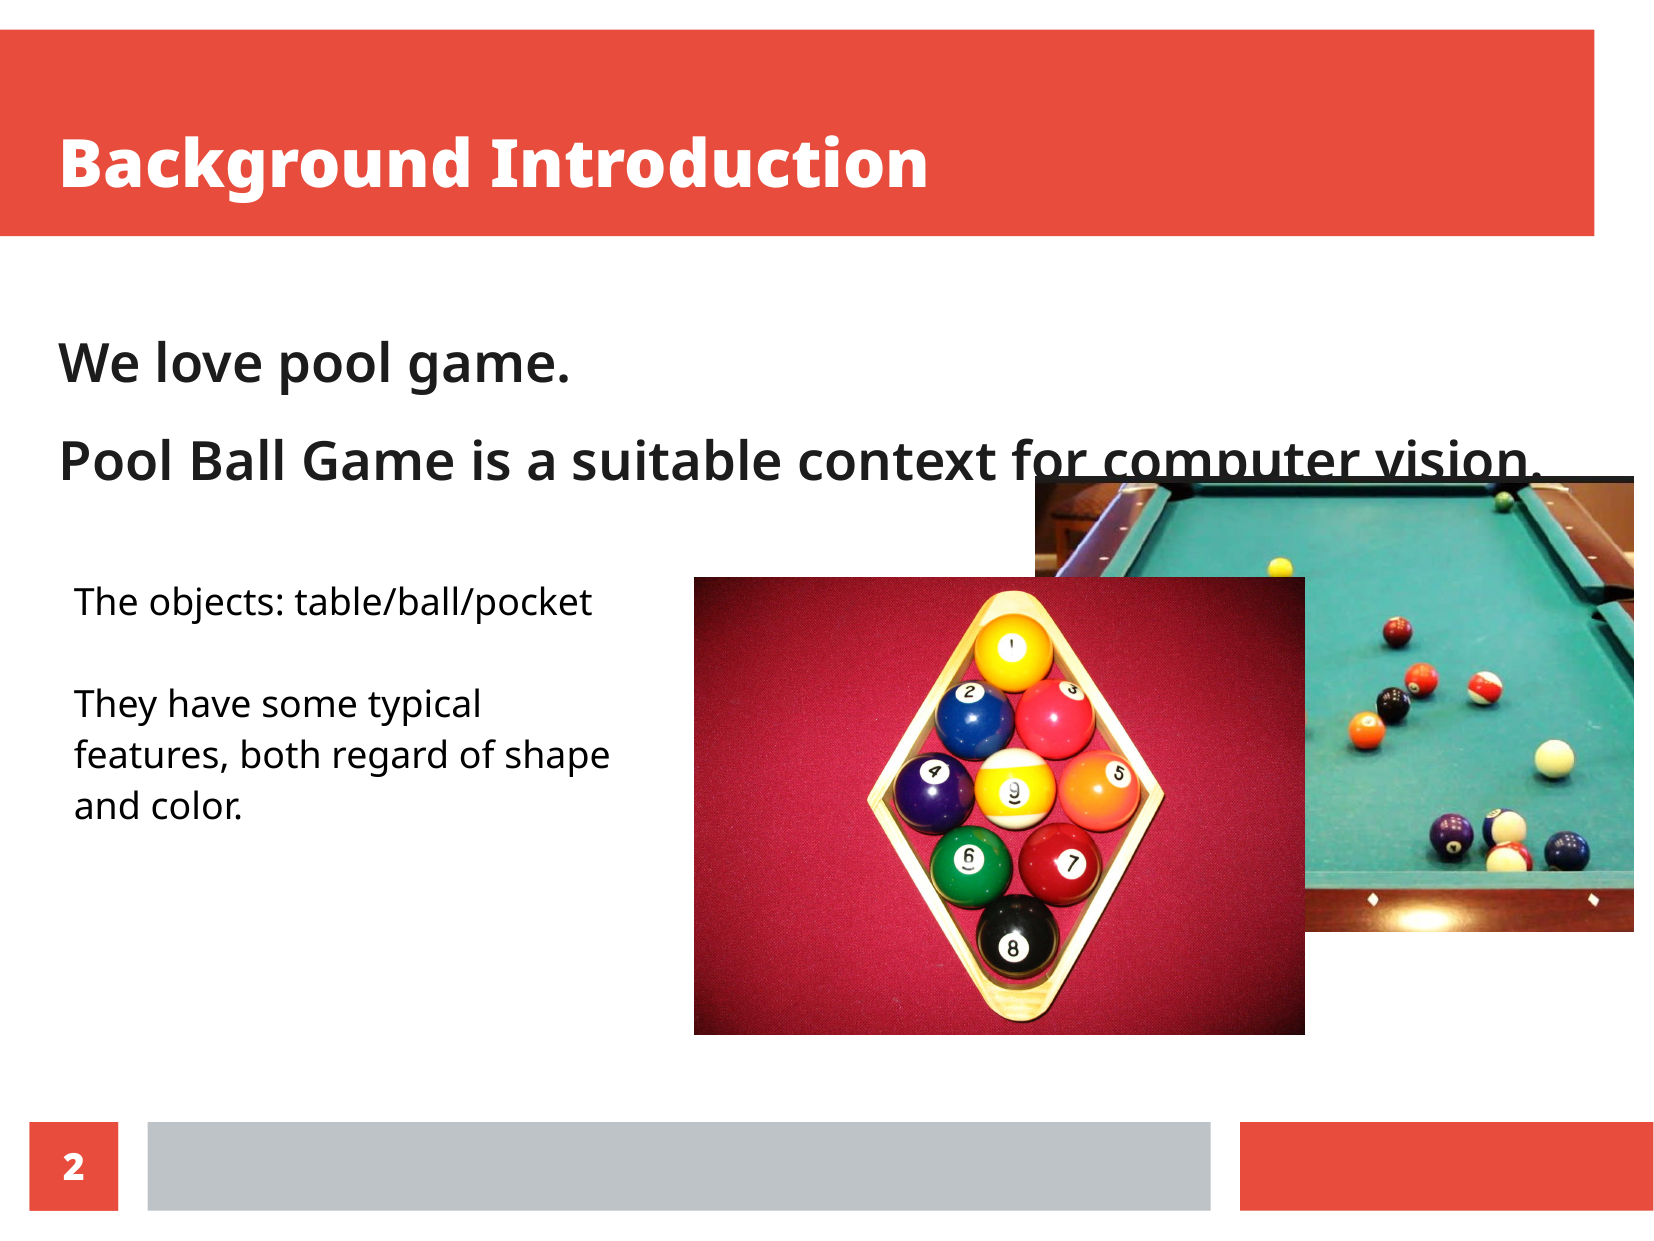

# Background Introduction
We love pool game.
Pool Ball Game is a suitable context for computer vision.
The objects: table/ball/pocket
They have some typical features, both regard of shape and color.
2